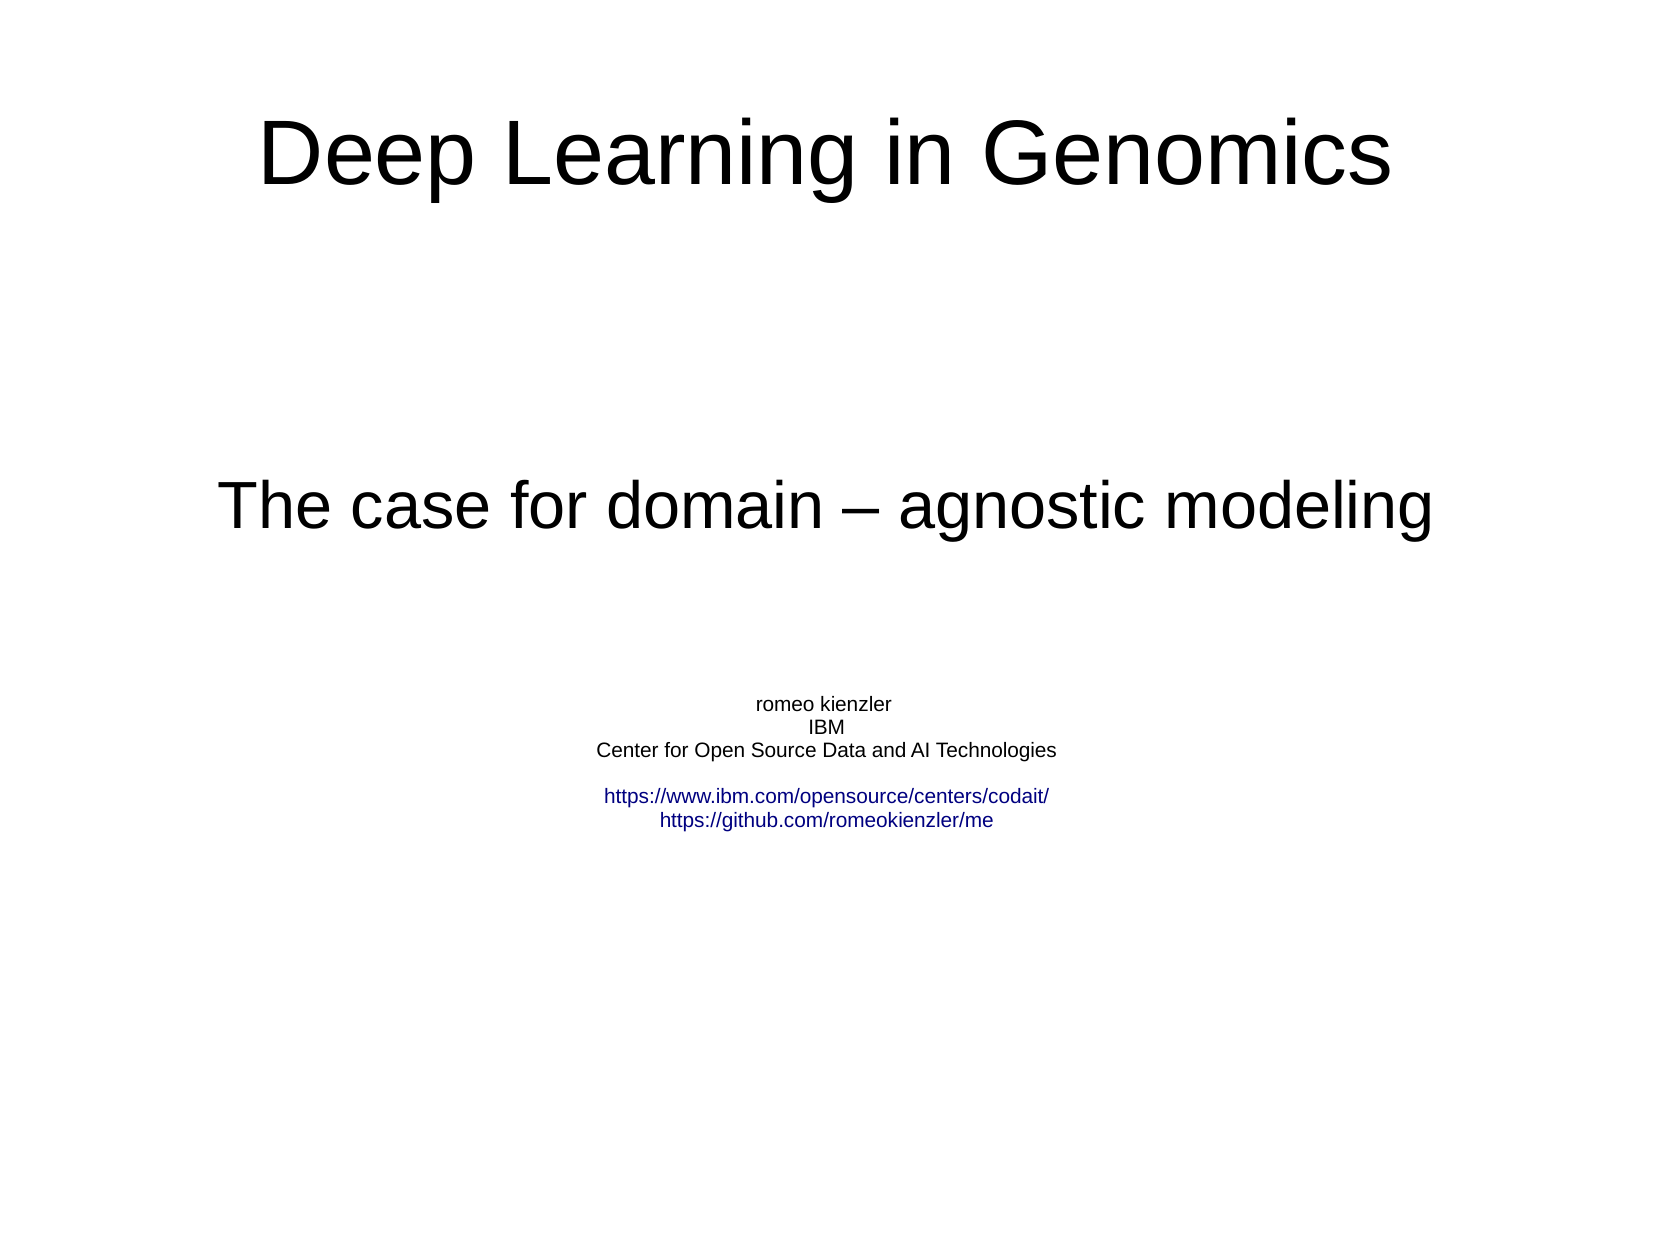

# Deep Learning in Genomics
The case for domain – agnostic modeling
romeo kienzler
IBM
Center for Open Source Data and AI Technologies
https://www.ibm.com/opensource/centers/codait/
https://github.com/romeokienzler/me